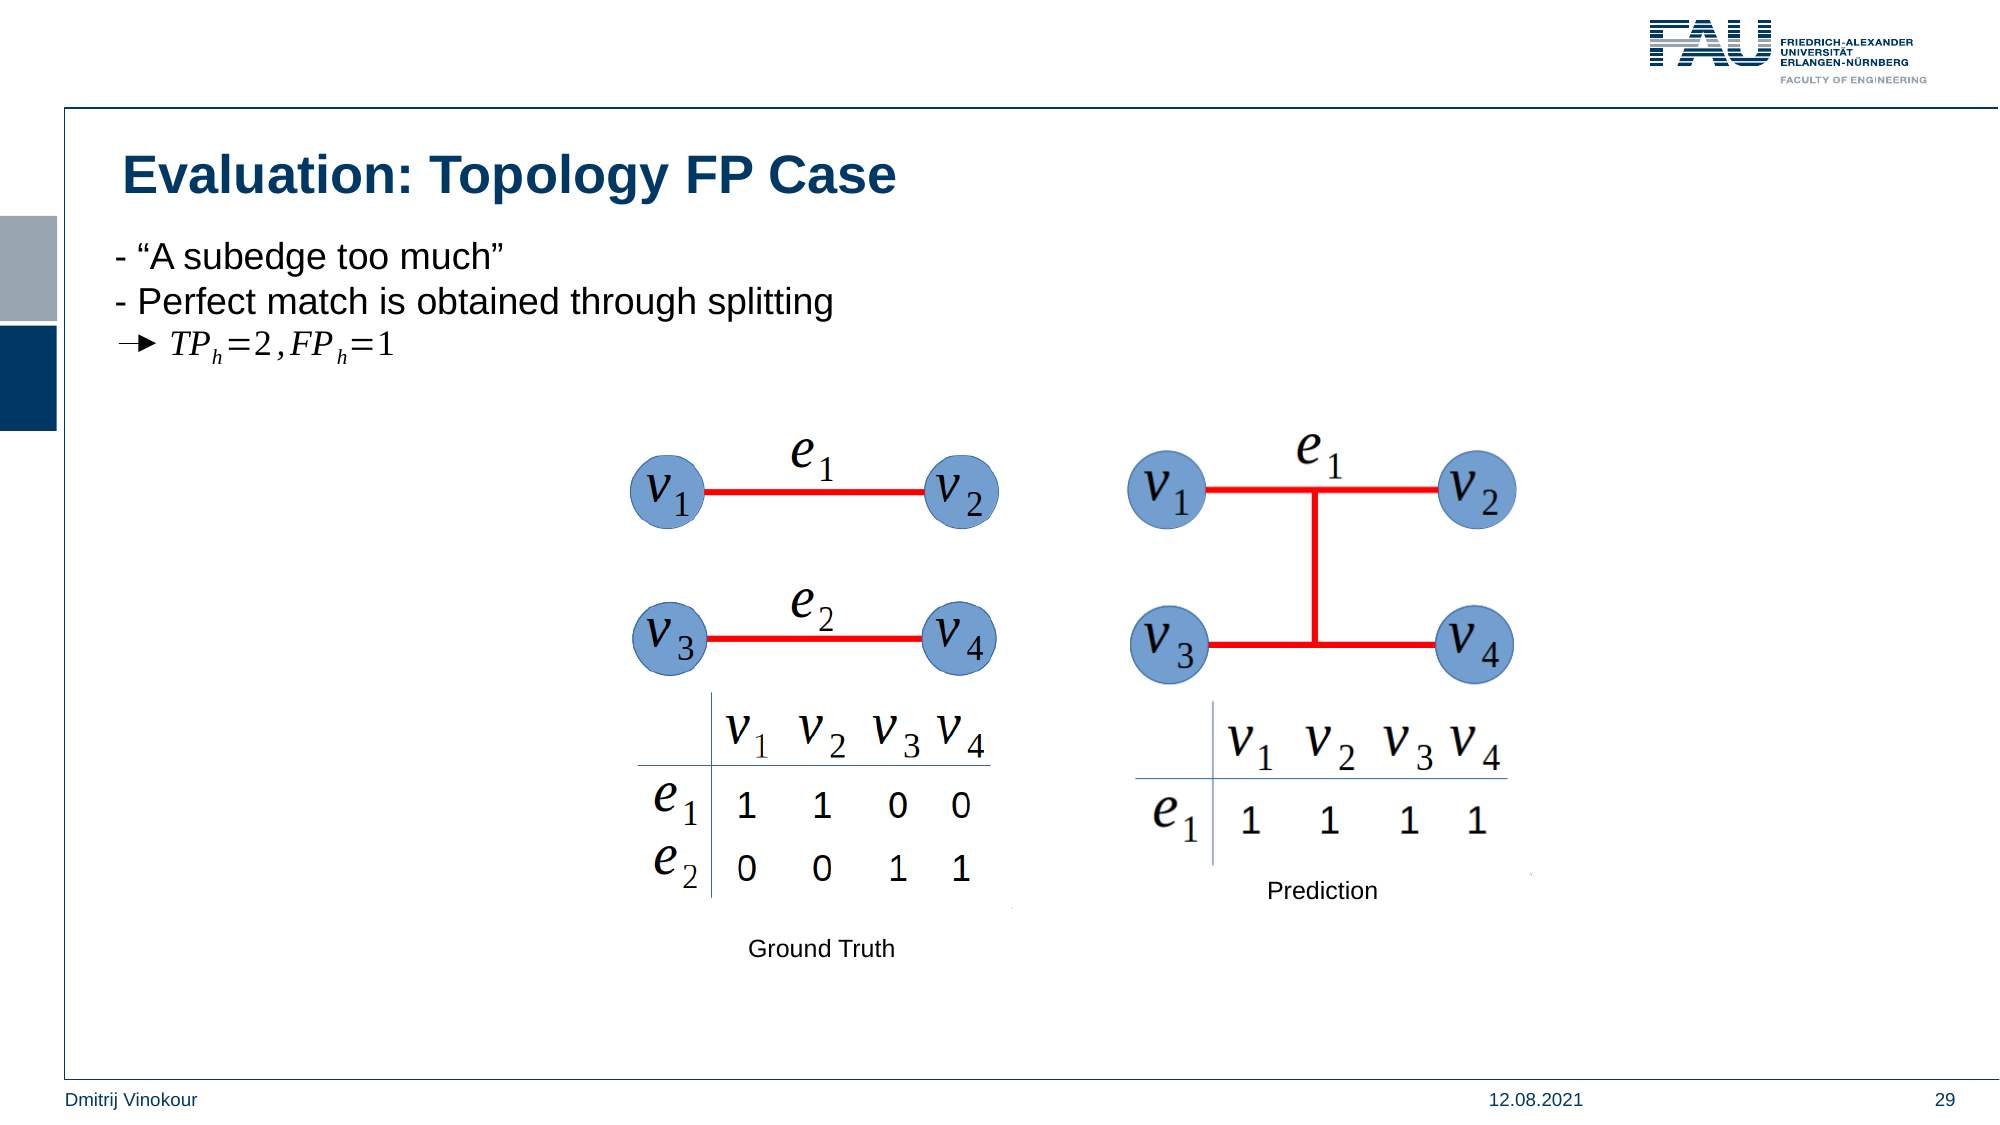

Evaluation: Topology FP Case
- “A subedge too much”
- Perfect match is obtained through splitting
Prediction
Ground Truth
12.08.2021
Dmitrij Vinokour